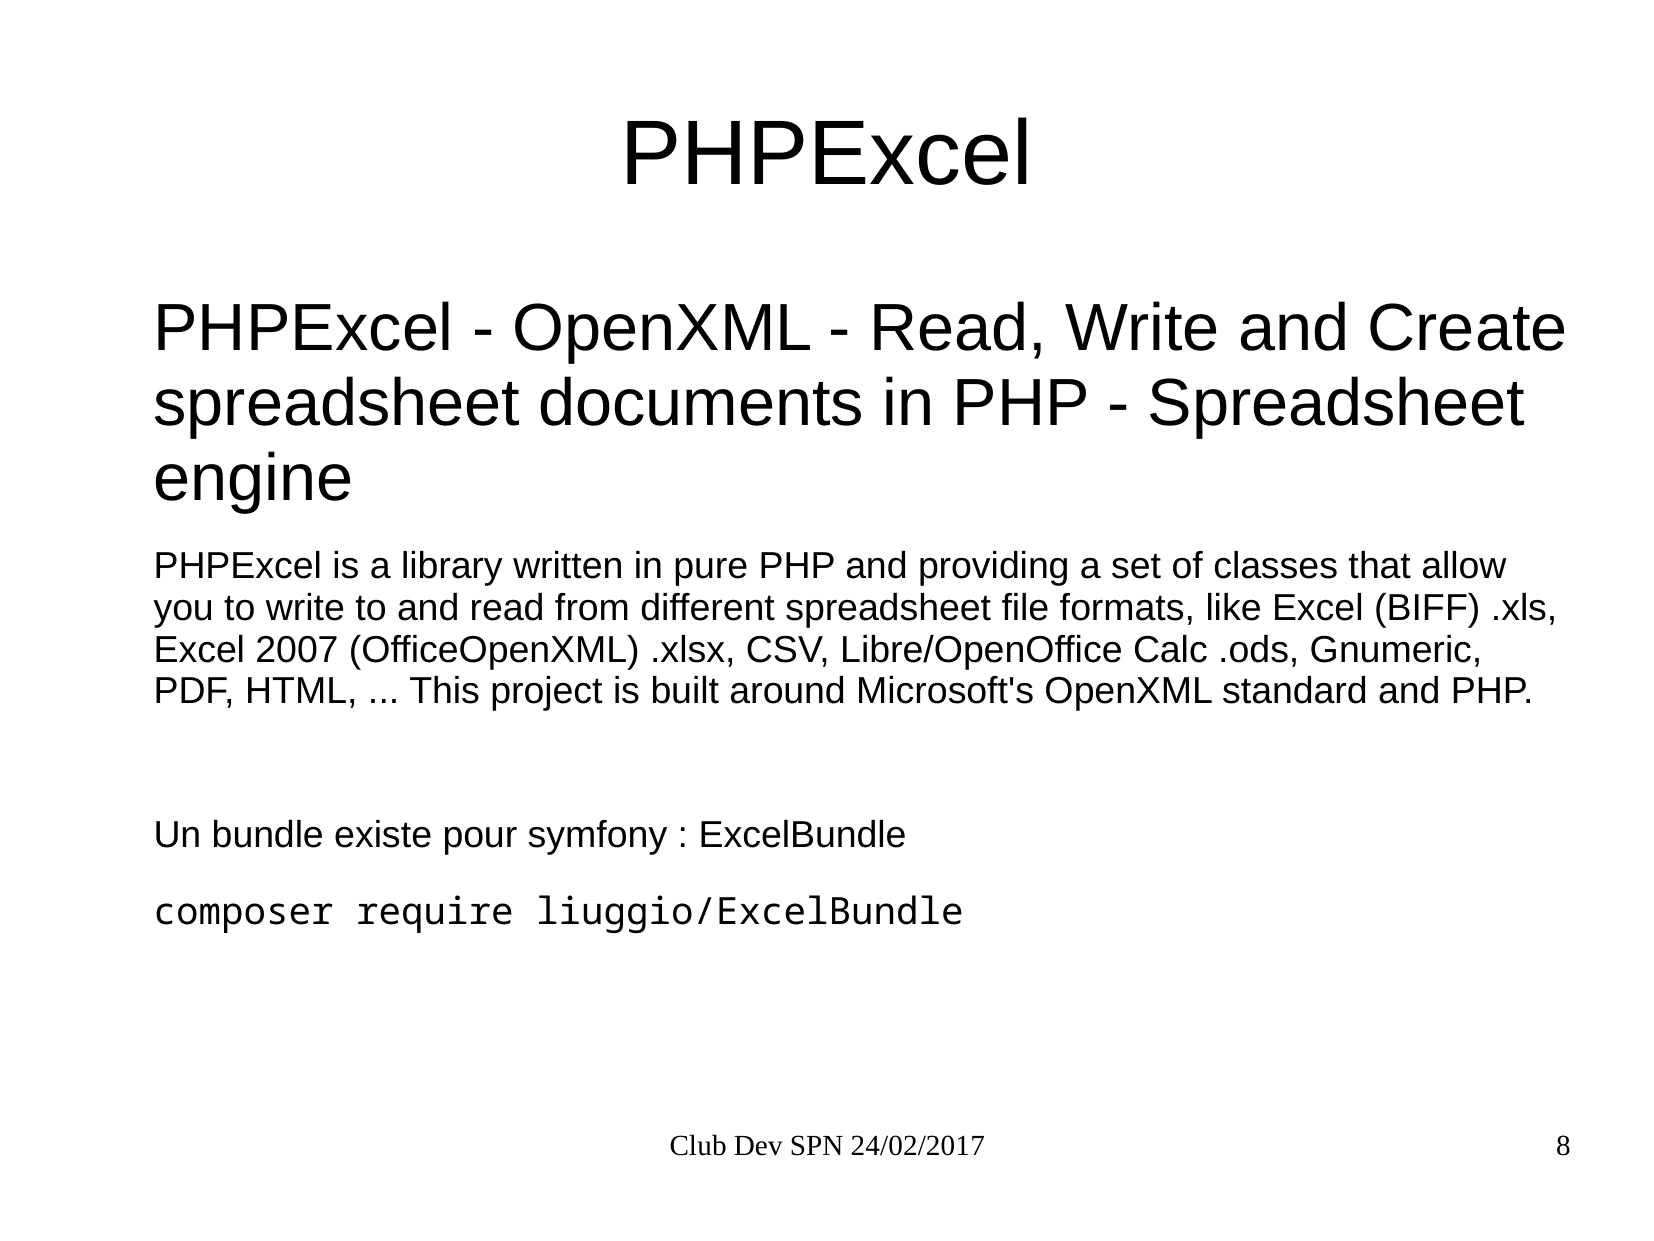

# PHPExcel
PHPExcel - OpenXML - Read, Write and Create spreadsheet documents in PHP - Spreadsheet engine
PHPExcel is a library written in pure PHP and providing a set of classes that allow you to write to and read from different spreadsheet file formats, like Excel (BIFF) .xls, Excel 2007 (OfficeOpenXML) .xlsx, CSV, Libre/OpenOffice Calc .ods, Gnumeric, PDF, HTML, ... This project is built around Microsoft's OpenXML standard and PHP.
Un bundle existe pour symfony : ExcelBundle
composer require liuggio/ExcelBundle
Club Dev SPN 24/02/2017
8